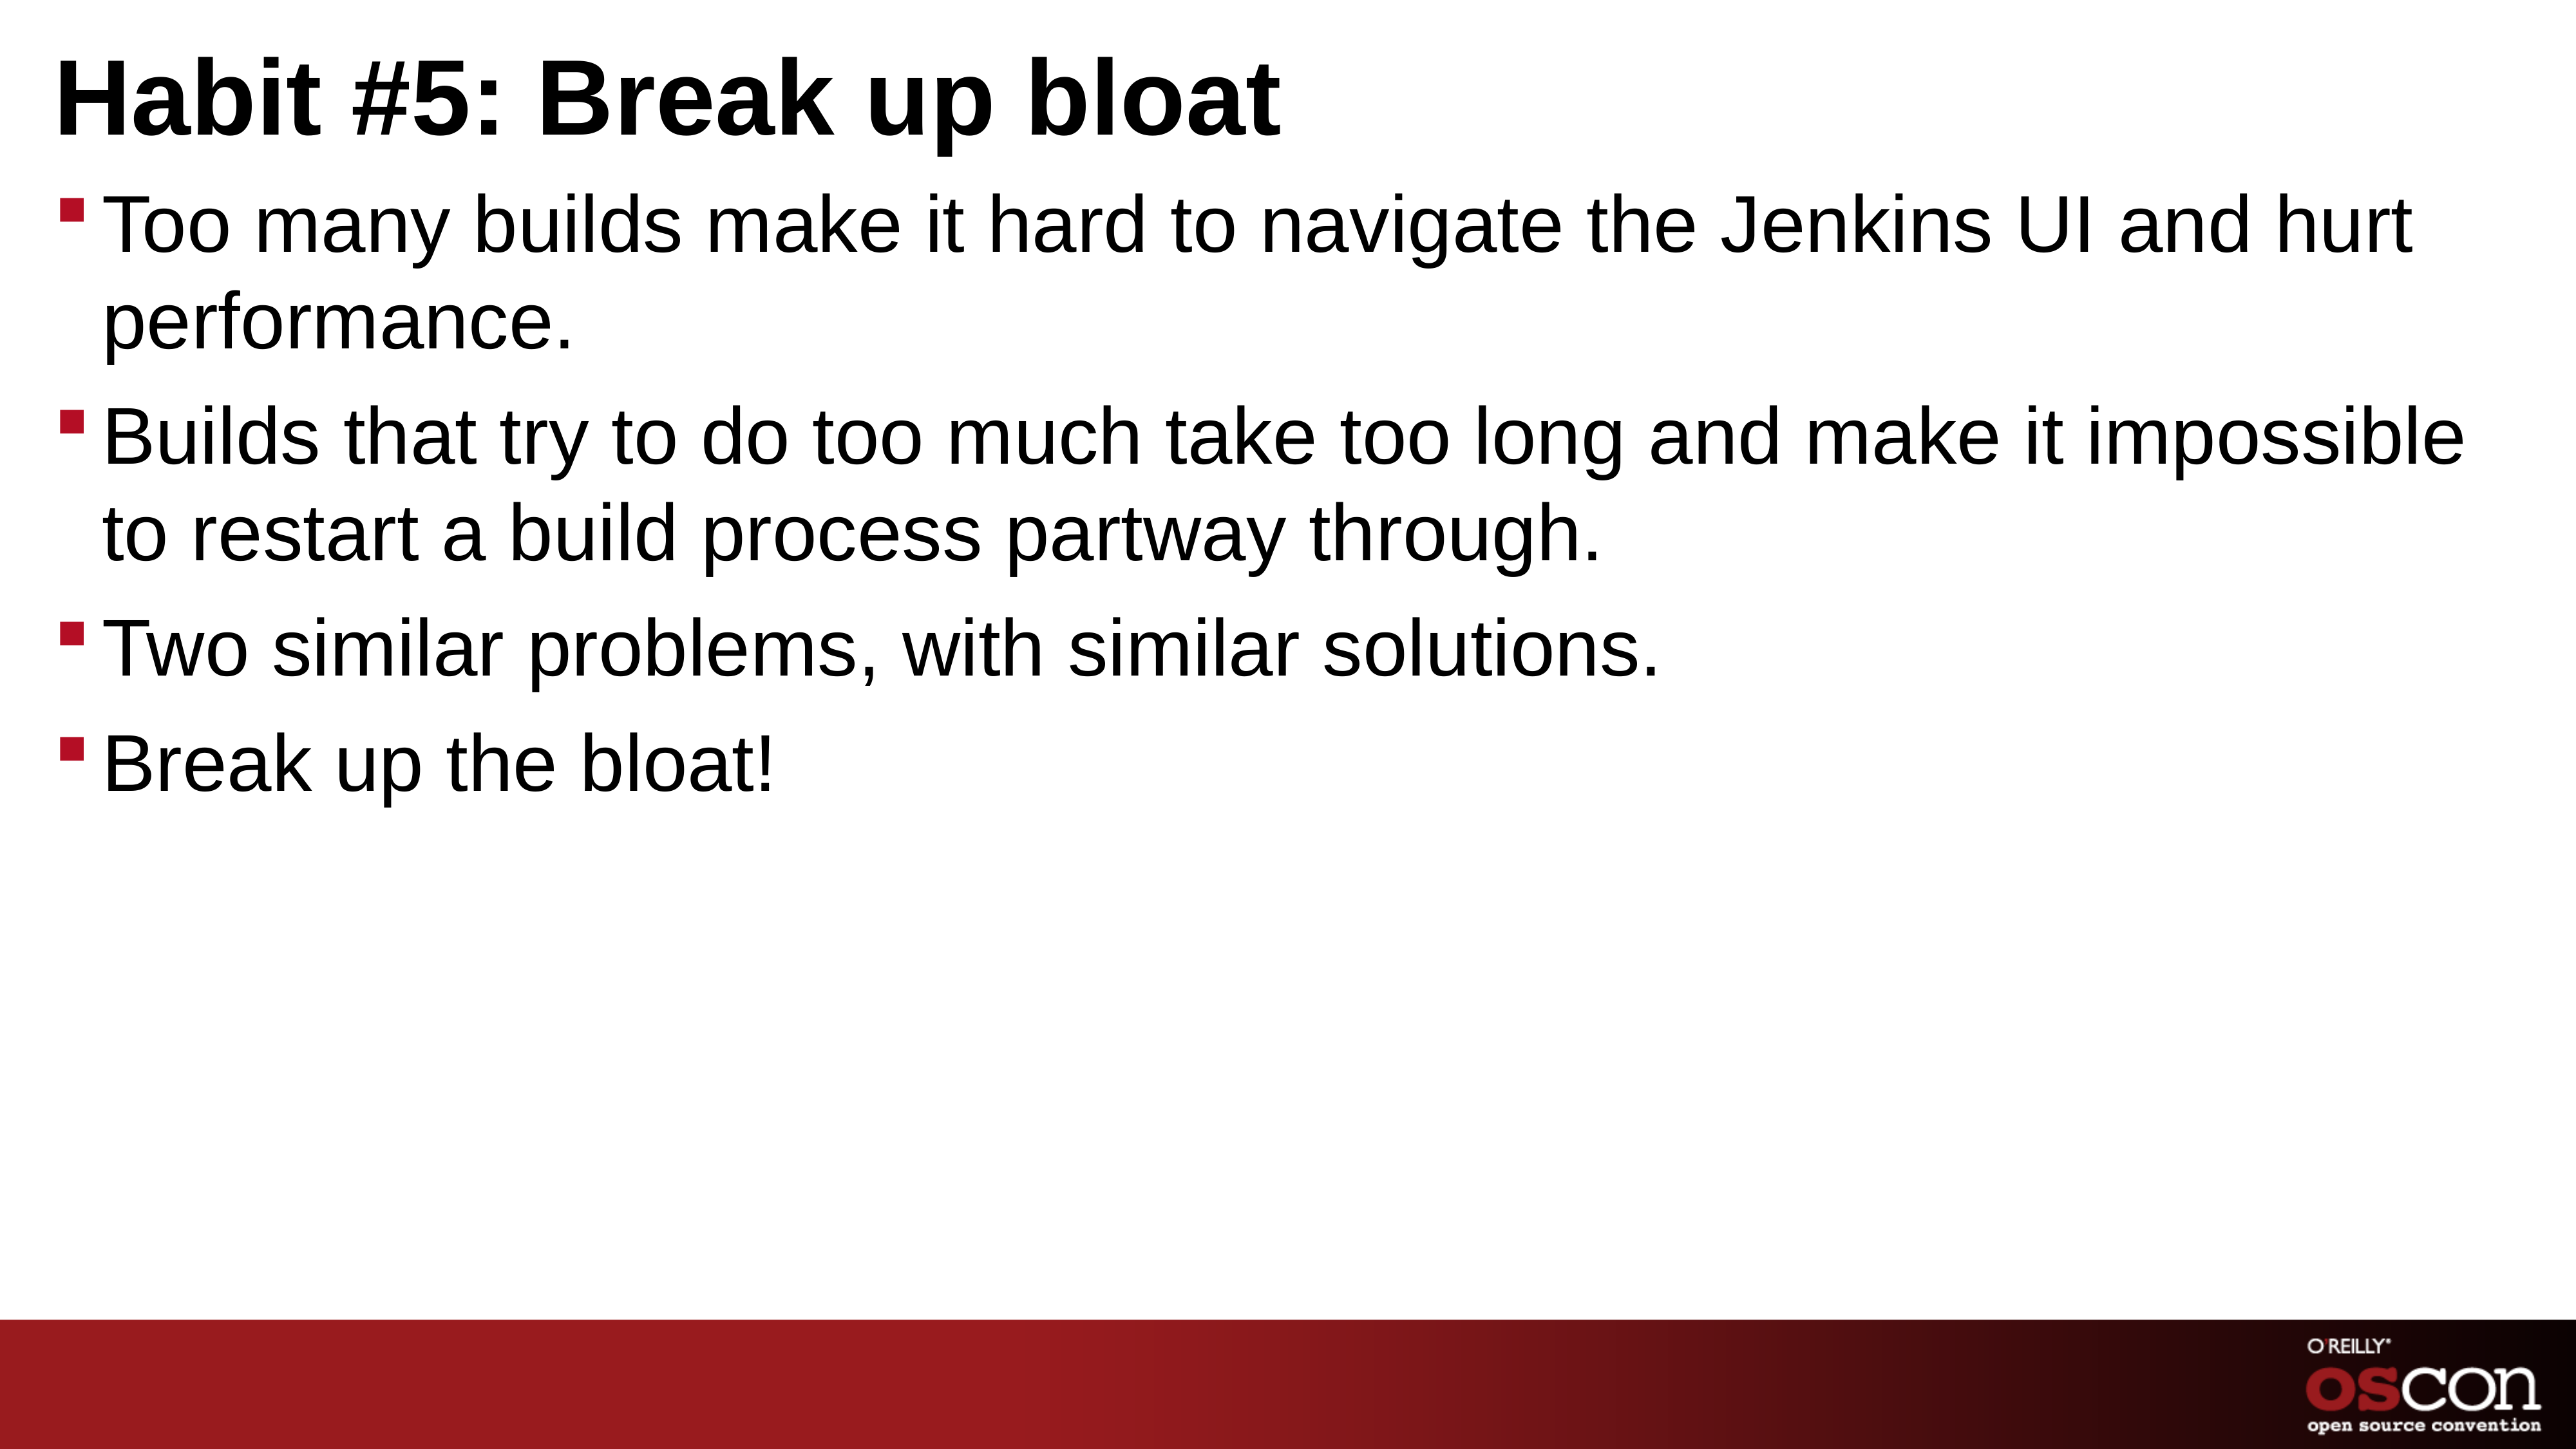

# Habit #5: Break up bloat
Too many builds make it hard to navigate the Jenkins UI and hurt performance.
Builds that try to do too much take too long and make it impossible to restart a build process partway through.
Two similar problems, with similar solutions.
Break up the bloat!